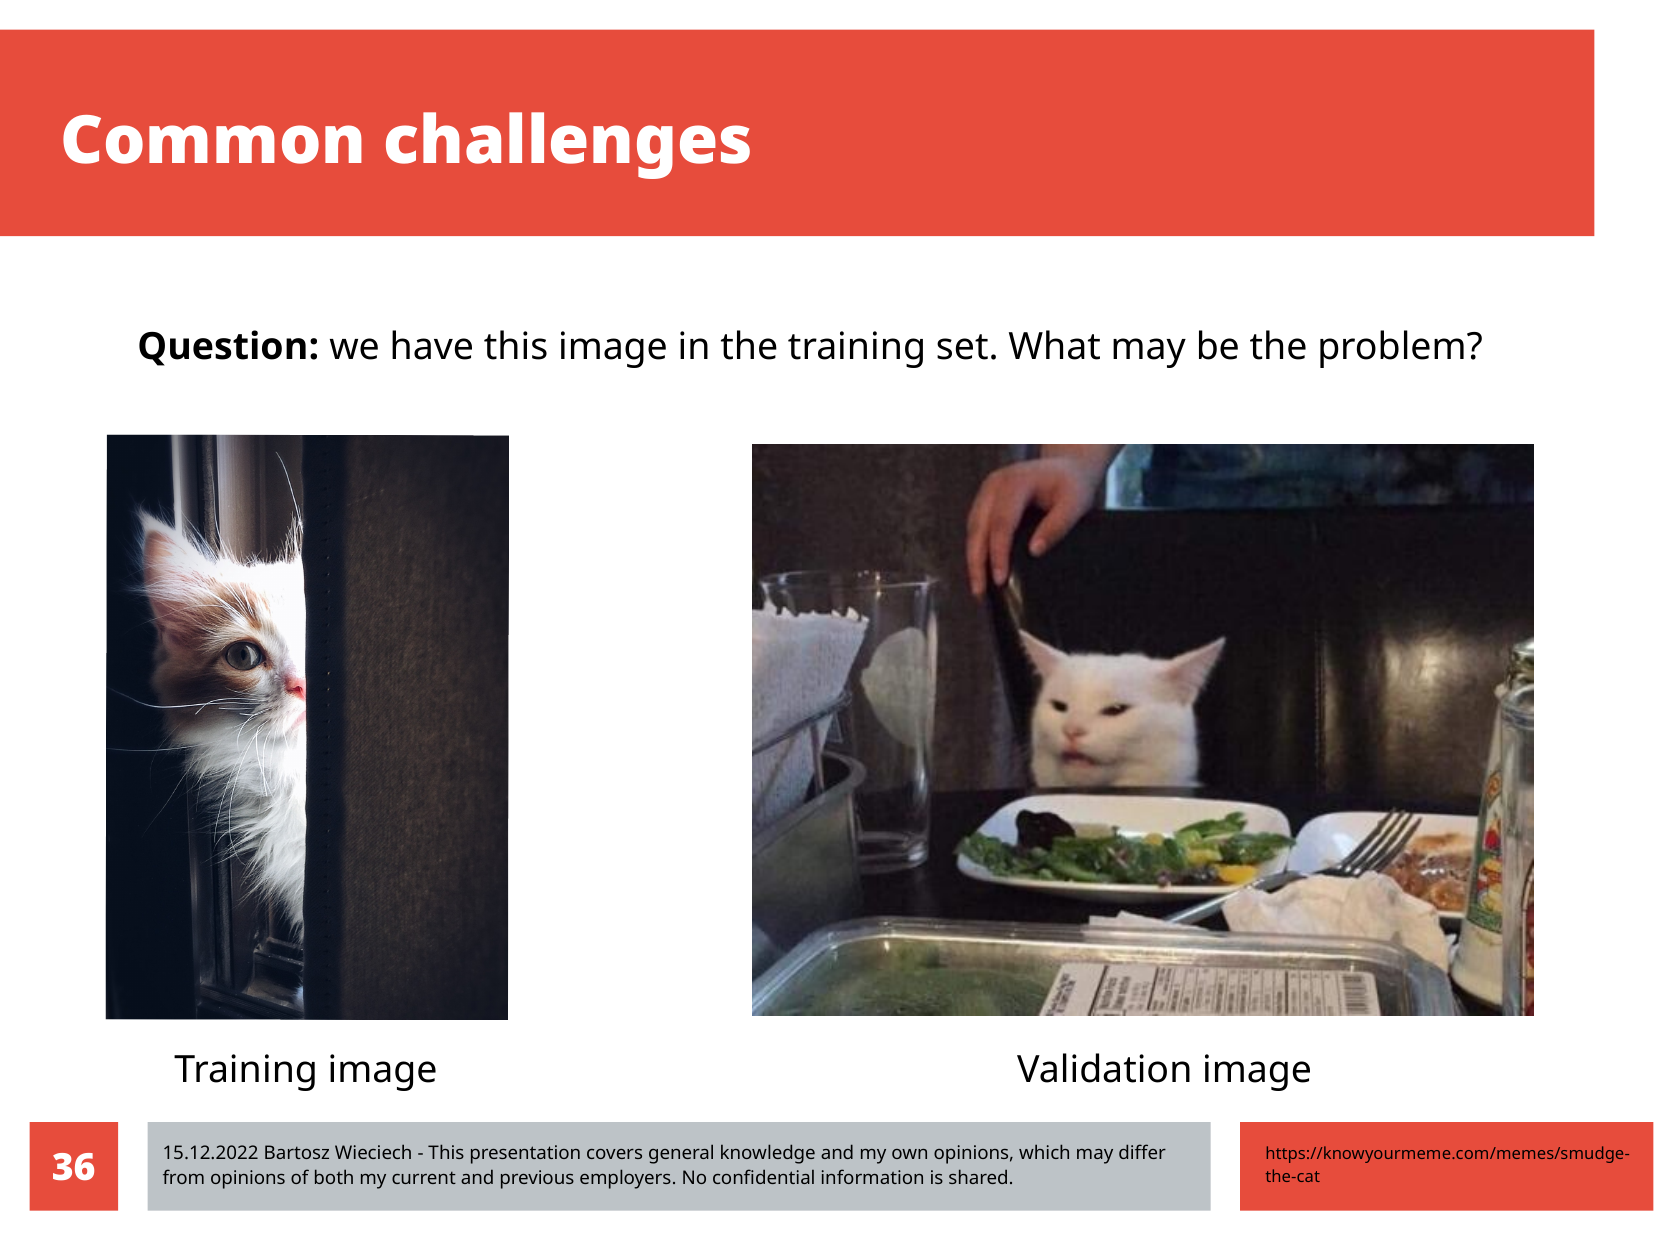

# Common challenges
Question: we have this image in the training set. What may be the problem?
 Training image
 Validation image
36
https://knowyourmeme.com/memes/smudge-the-cat